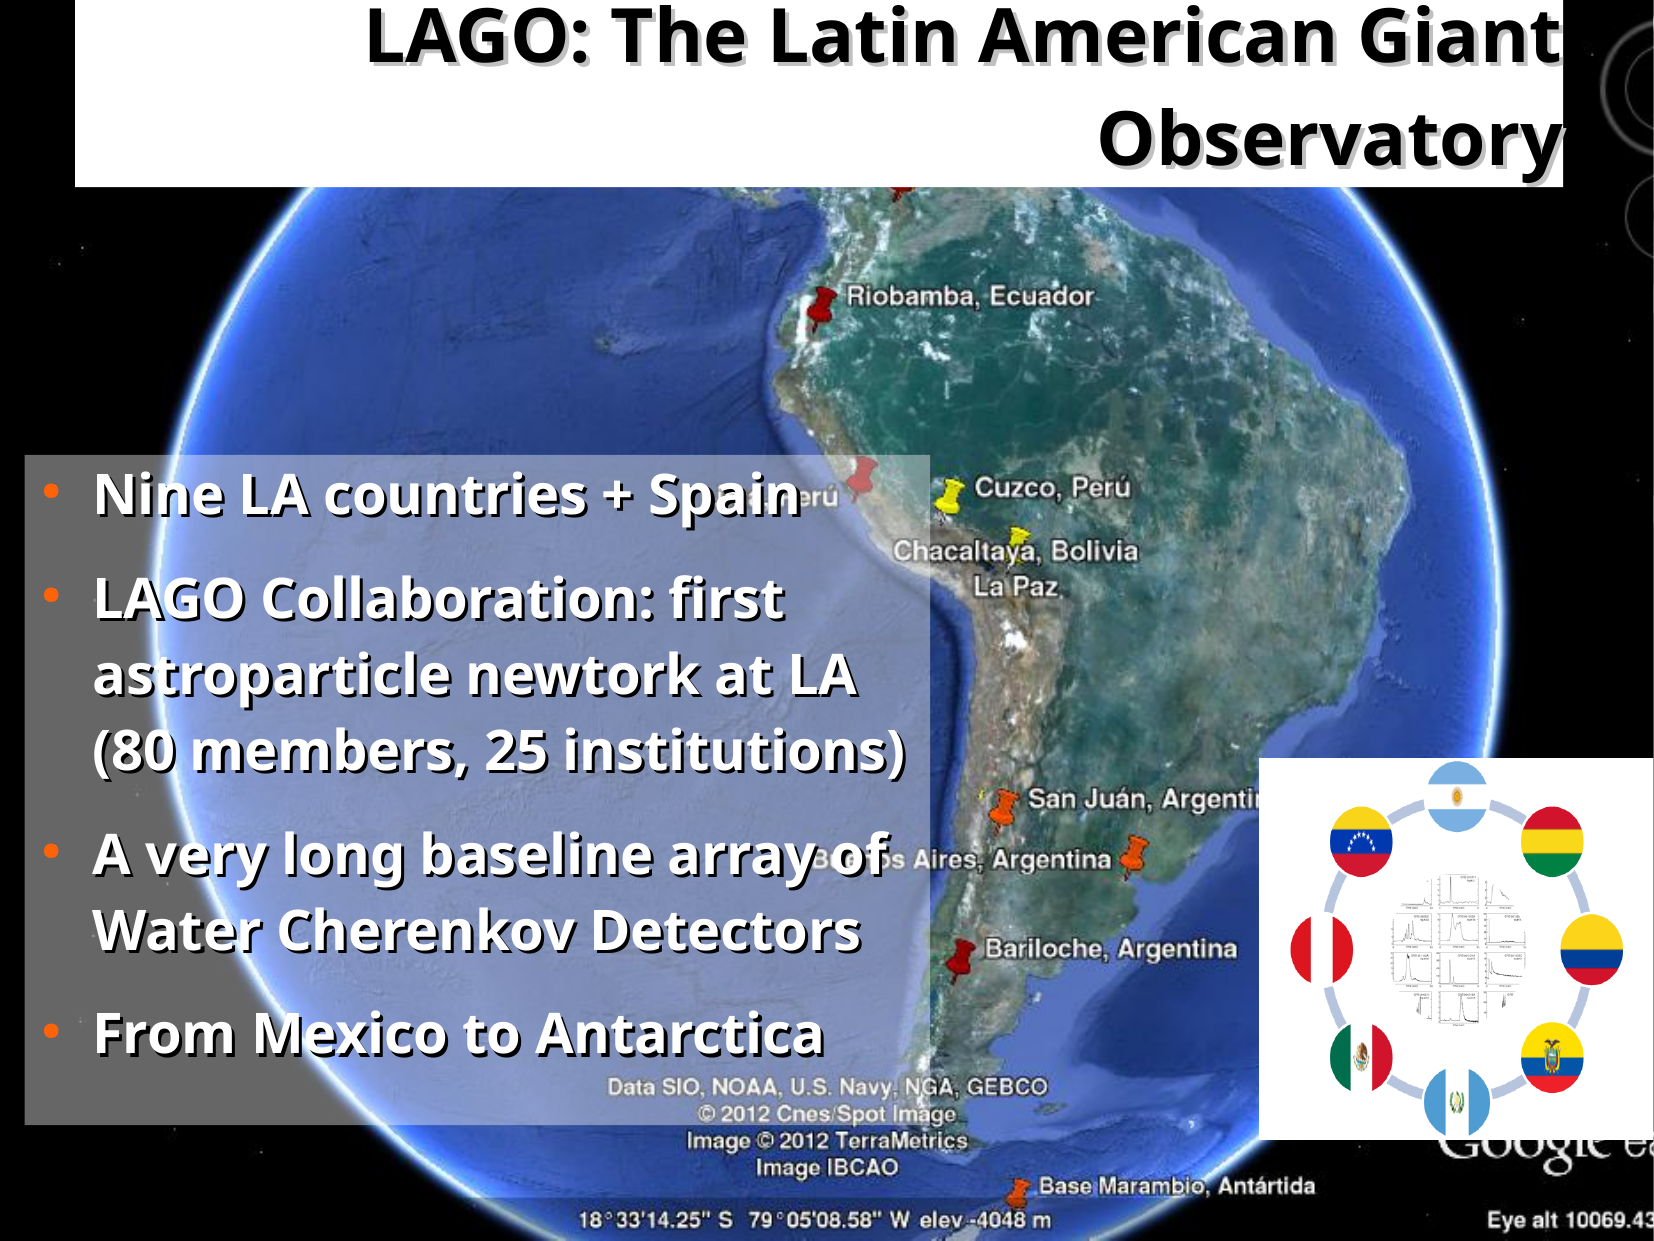

LAGO: The Latin American Giant Observatory
# Nine LA countries + Spain
LAGO Collaboration: first astroparticle newtork at LA (80 members, 25 institutions)
A very long baseline array of Water Cherenkov Detectors
From Mexico to Antarctica
24/Oct/2016
H. Asorey - asoreyh@cab.cnea.gov.ar
31